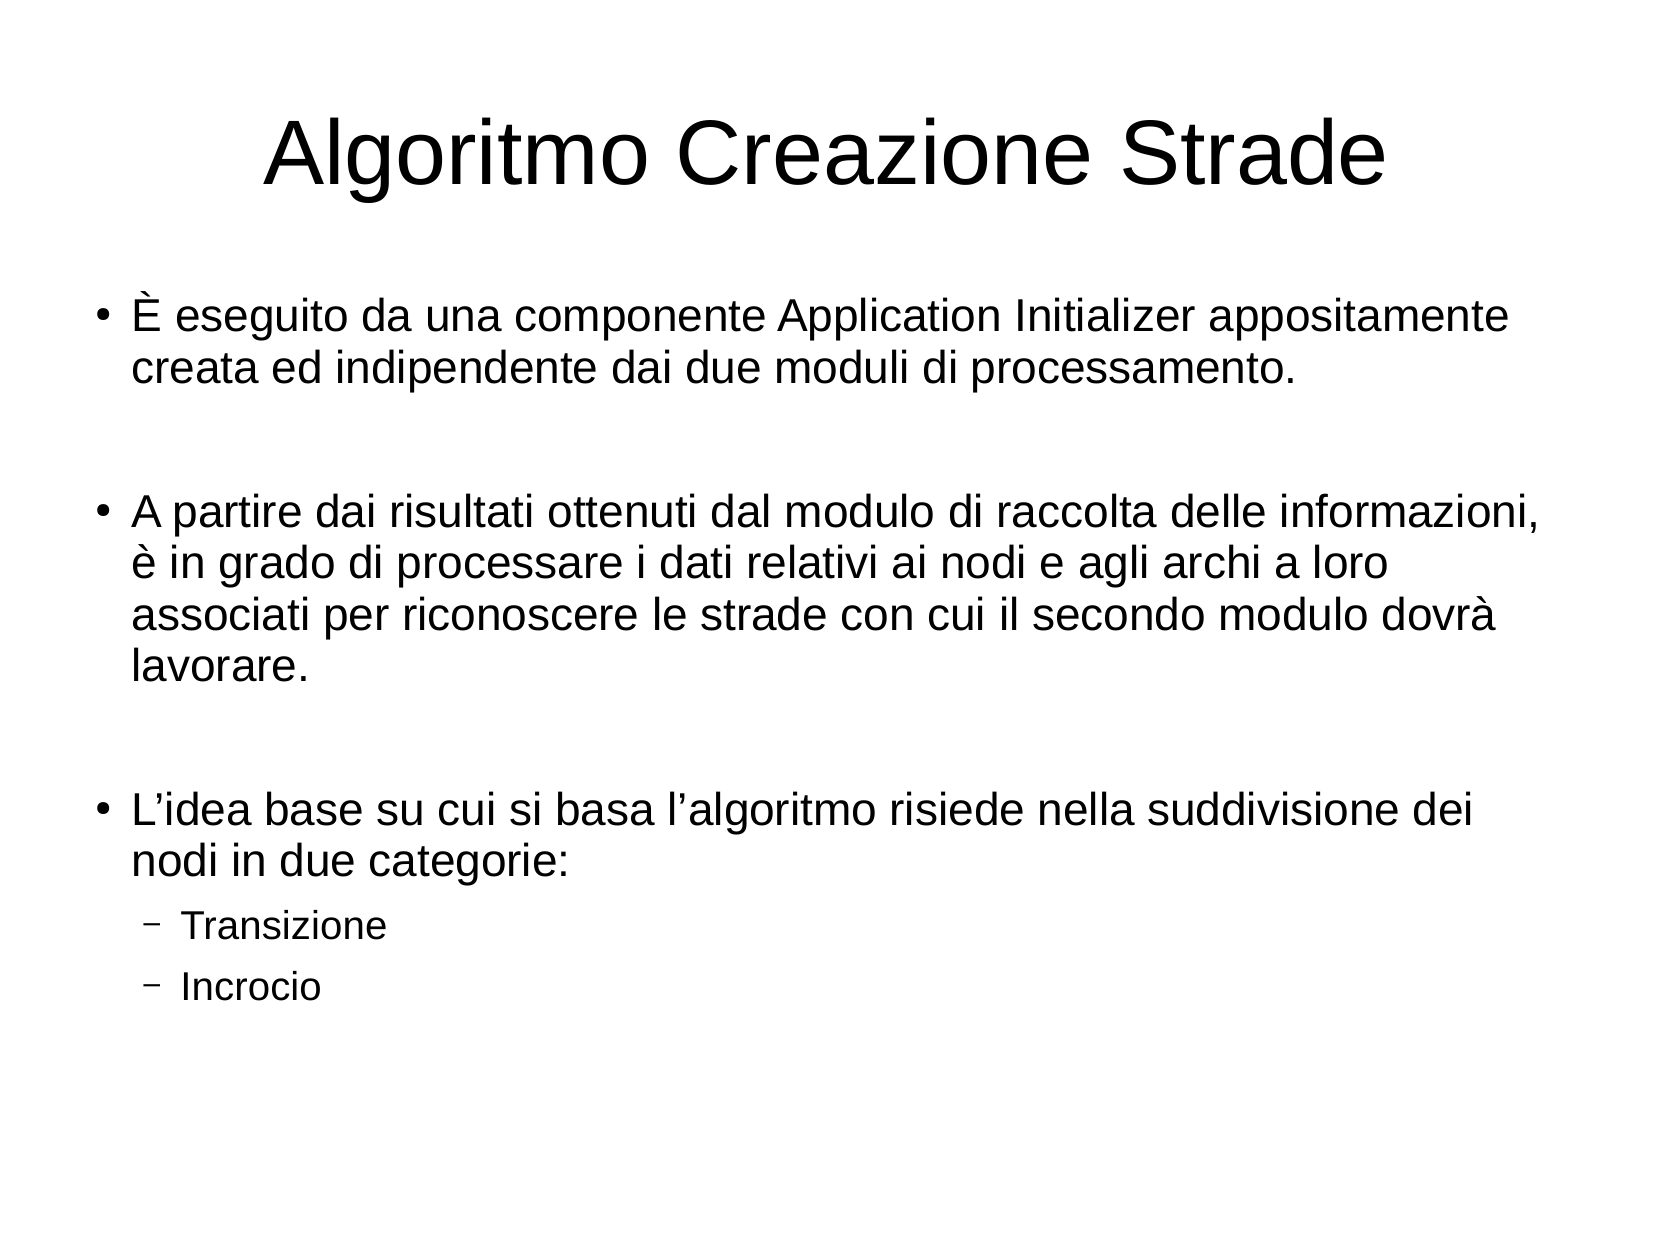

# Algoritmo Creazione Strade
È eseguito da una componente Application Initializer appositamente creata ed indipendente dai due moduli di processamento.
A partire dai risultati ottenuti dal modulo di raccolta delle informazioni, è in grado di processare i dati relativi ai nodi e agli archi a loro associati per riconoscere le strade con cui il secondo modulo dovrà lavorare.
L’idea base su cui si basa l’algoritmo risiede nella suddivisione dei nodi in due categorie:
Transizione
Incrocio